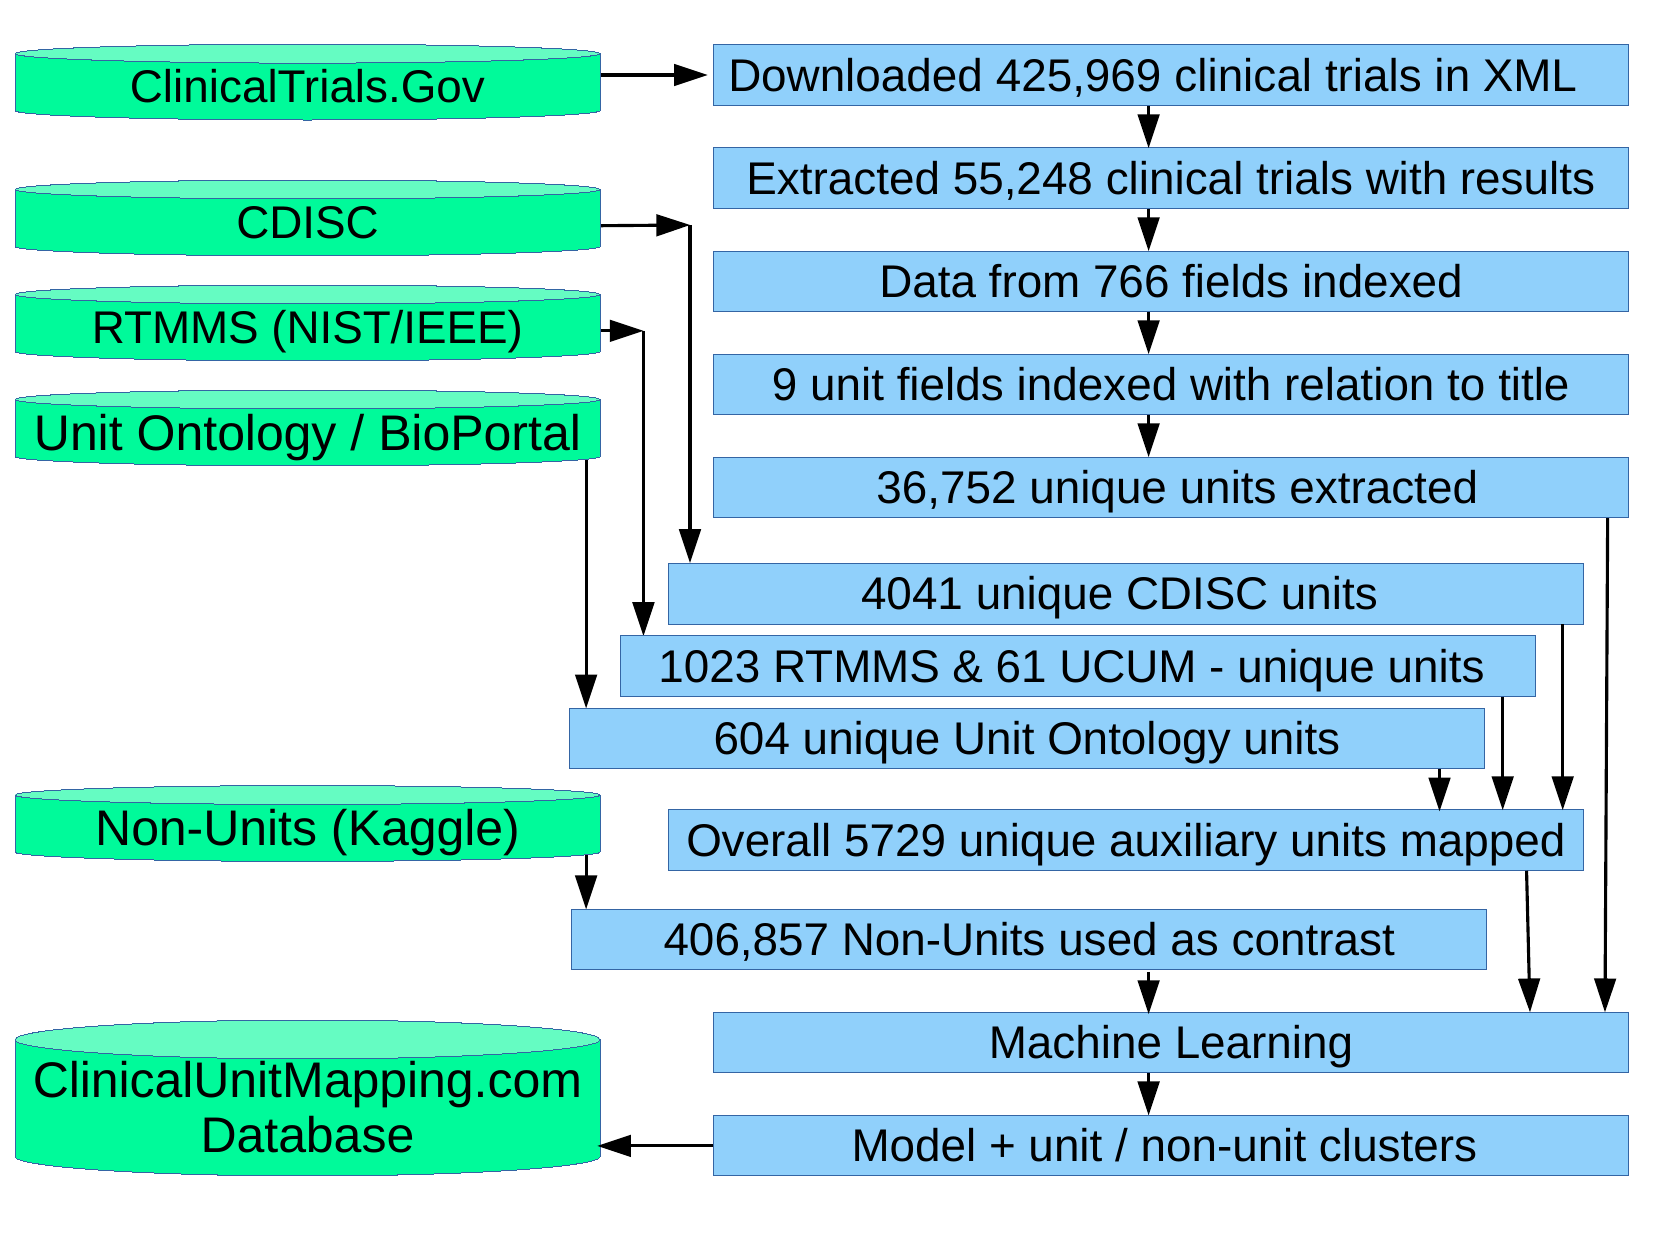

ClinicalTrials.Gov
Downloaded 425,969 clinical trials in XML
Extracted 55,248 clinical trials with results
CDISC
Data from 766 fields indexed
RTMMS (NIST/IEEE)
9 unit fields indexed with relation to title
Unit Ontology / BioPortal
 36,752 unique units extracted
 4041 unique CDISC units
 1023 RTMMS & 61 UCUM - unique units
 604 unique Unit Ontology units
Non-Units (Kaggle)
Overall 5729 unique auxiliary units mapped
406,857 Non-Units used as contrast
Machine Learning
ClinicalUnitMapping.com
Database
Model + unit / non-unit clusters